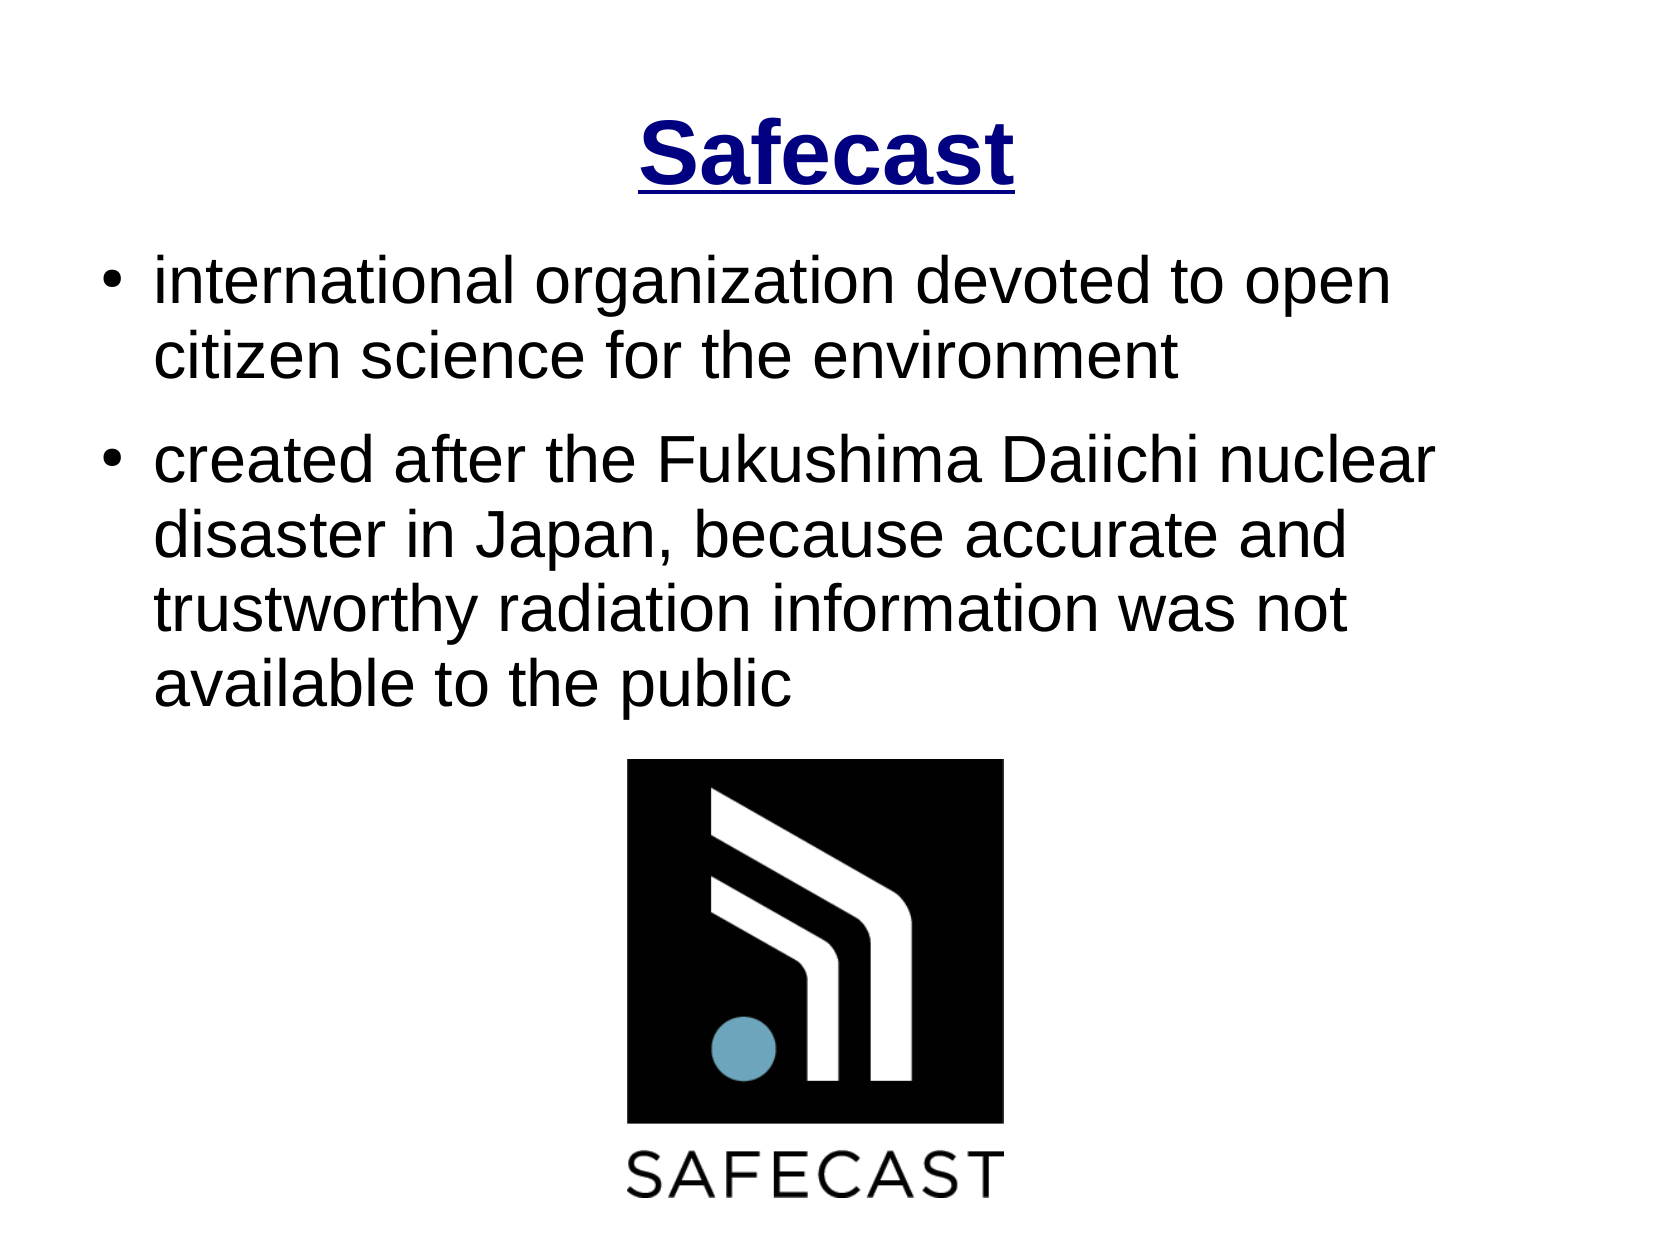

# Safecast
international organization devoted to open citizen science for the environment
created after the Fukushima Daiichi nuclear disaster in Japan, because accurate and trustworthy radiation information was not available to the public